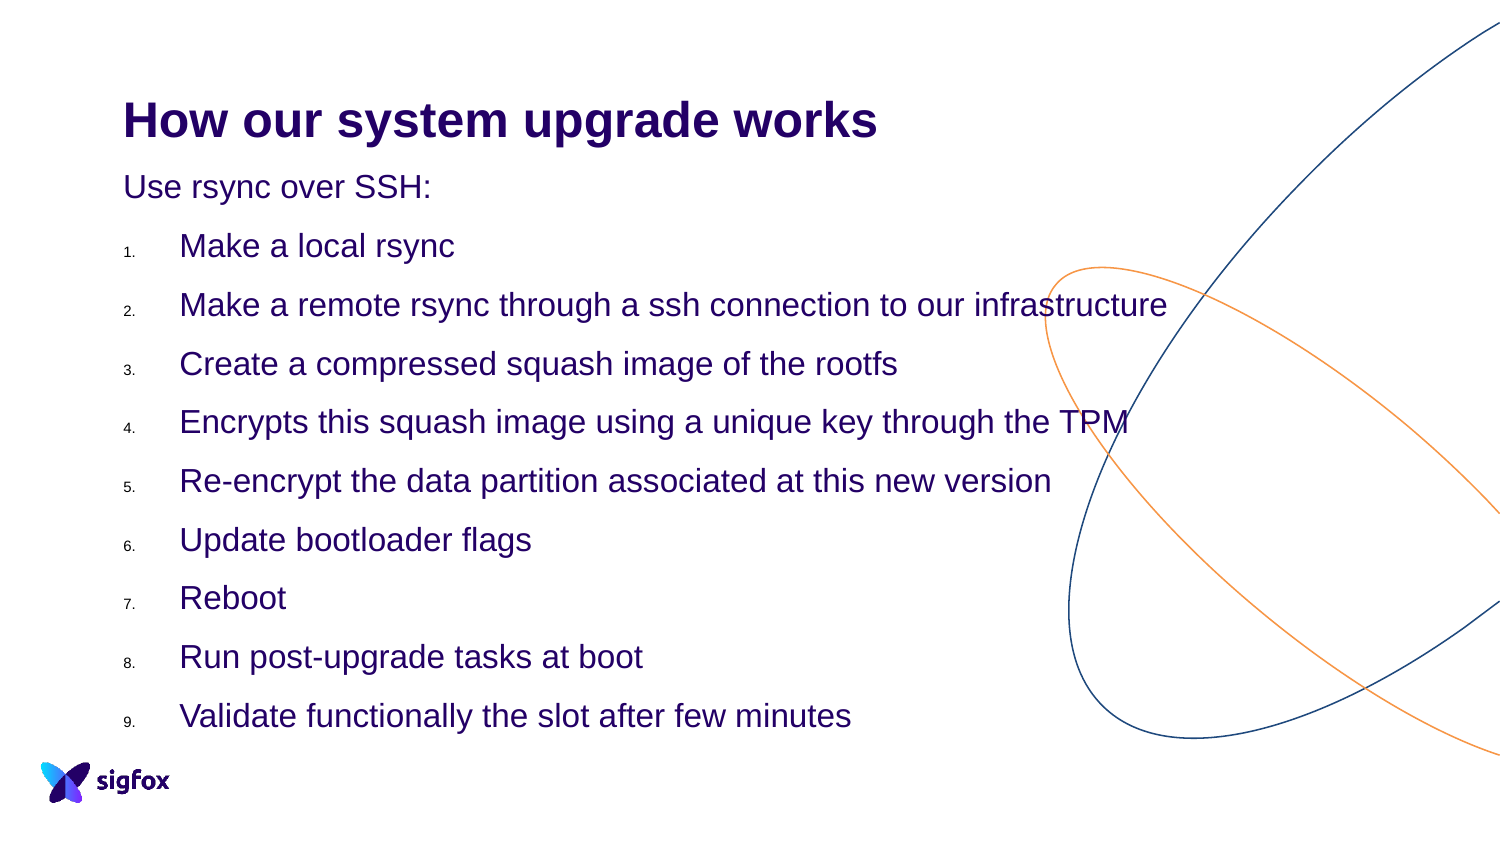

How our system upgrade works
Use rsync over SSH:
Make a local rsync
Make a remote rsync through a ssh connection to our infrastructure
Create a compressed squash image of the rootfs
Encrypts this squash image using a unique key through the TPM
Re-encrypt the data partition associated at this new version
Update bootloader flags
Reboot
Run post-upgrade tasks at boot
Validate functionally the slot after few minutes